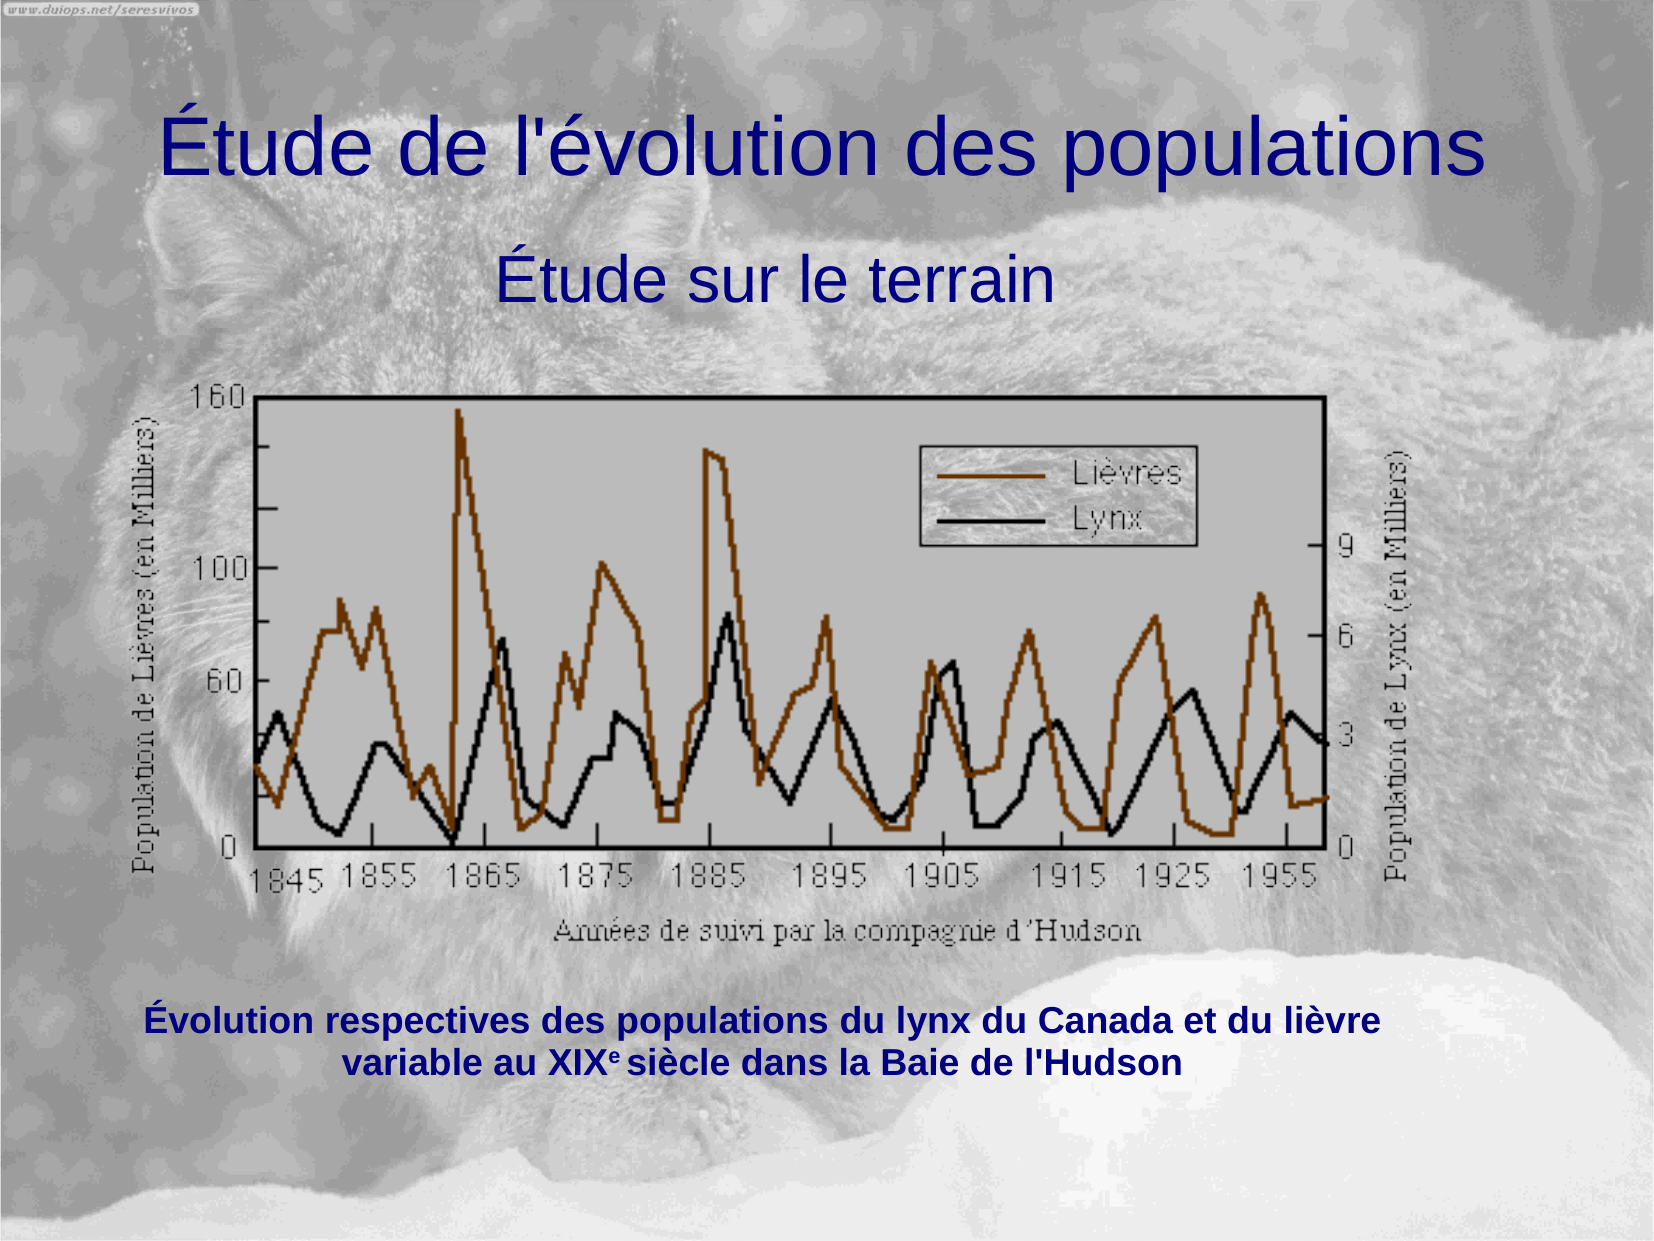

# Étude de l'évolution des populations
Étude sur le terrain
Évolution respectives des populations du lynx du Canada et du lièvre variable au XIXe siècle dans la Baie de l'Hudson